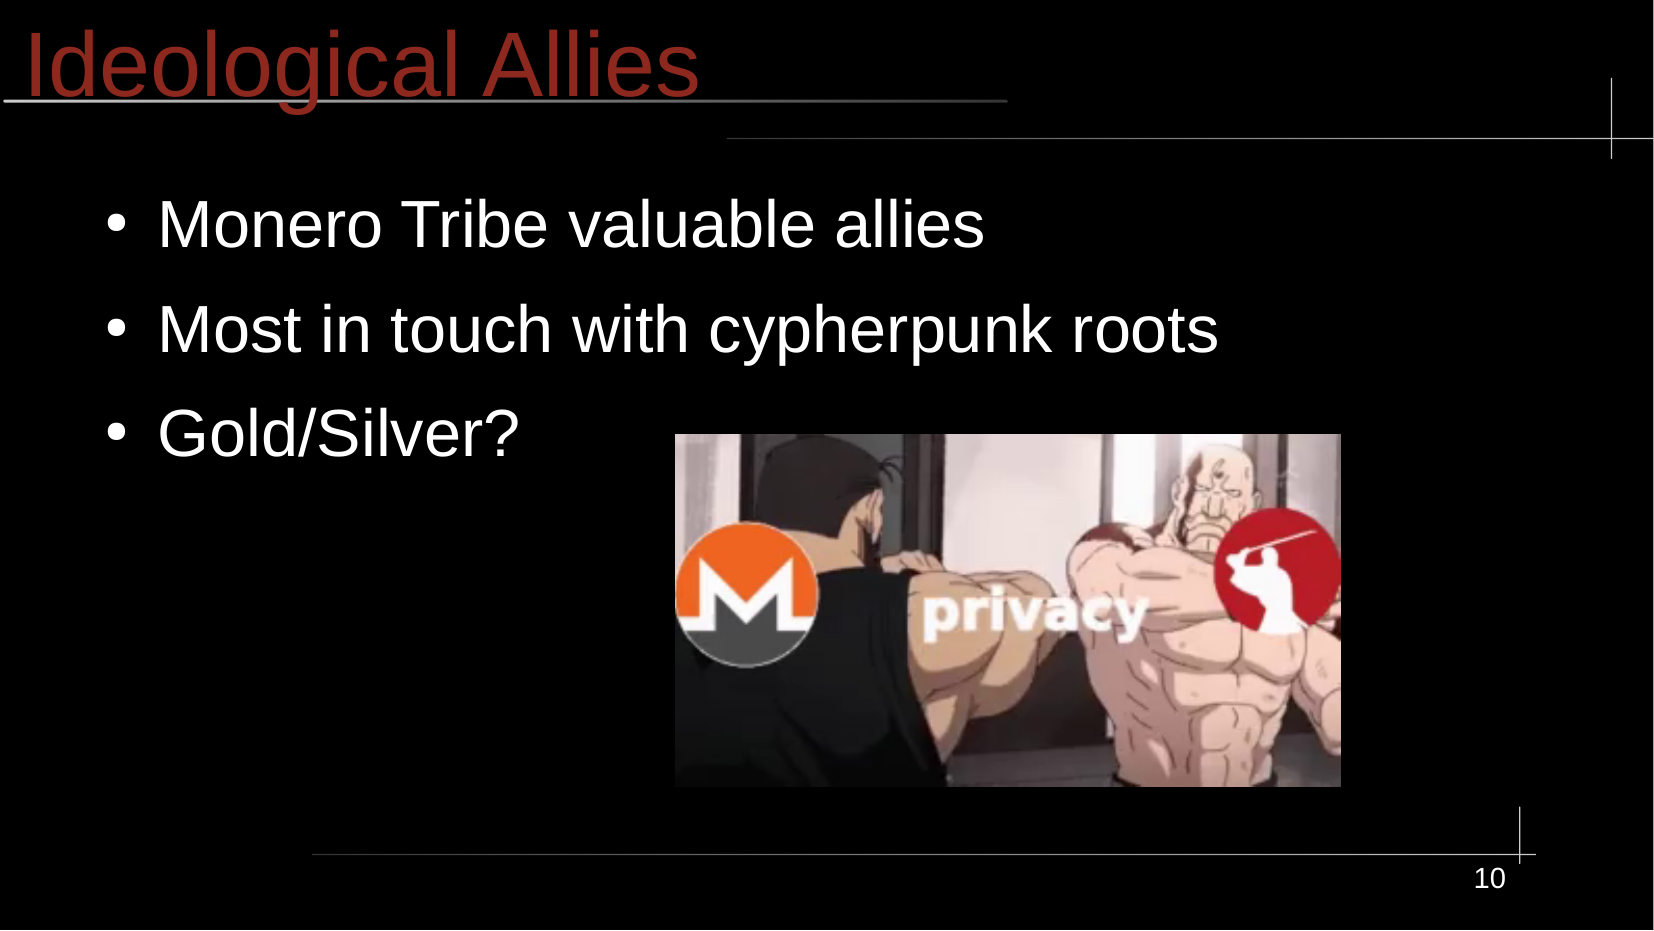

# Ideological Allies
Monero Tribe valuable allies
Most in touch with cypherpunk roots
Gold/Silver?
10